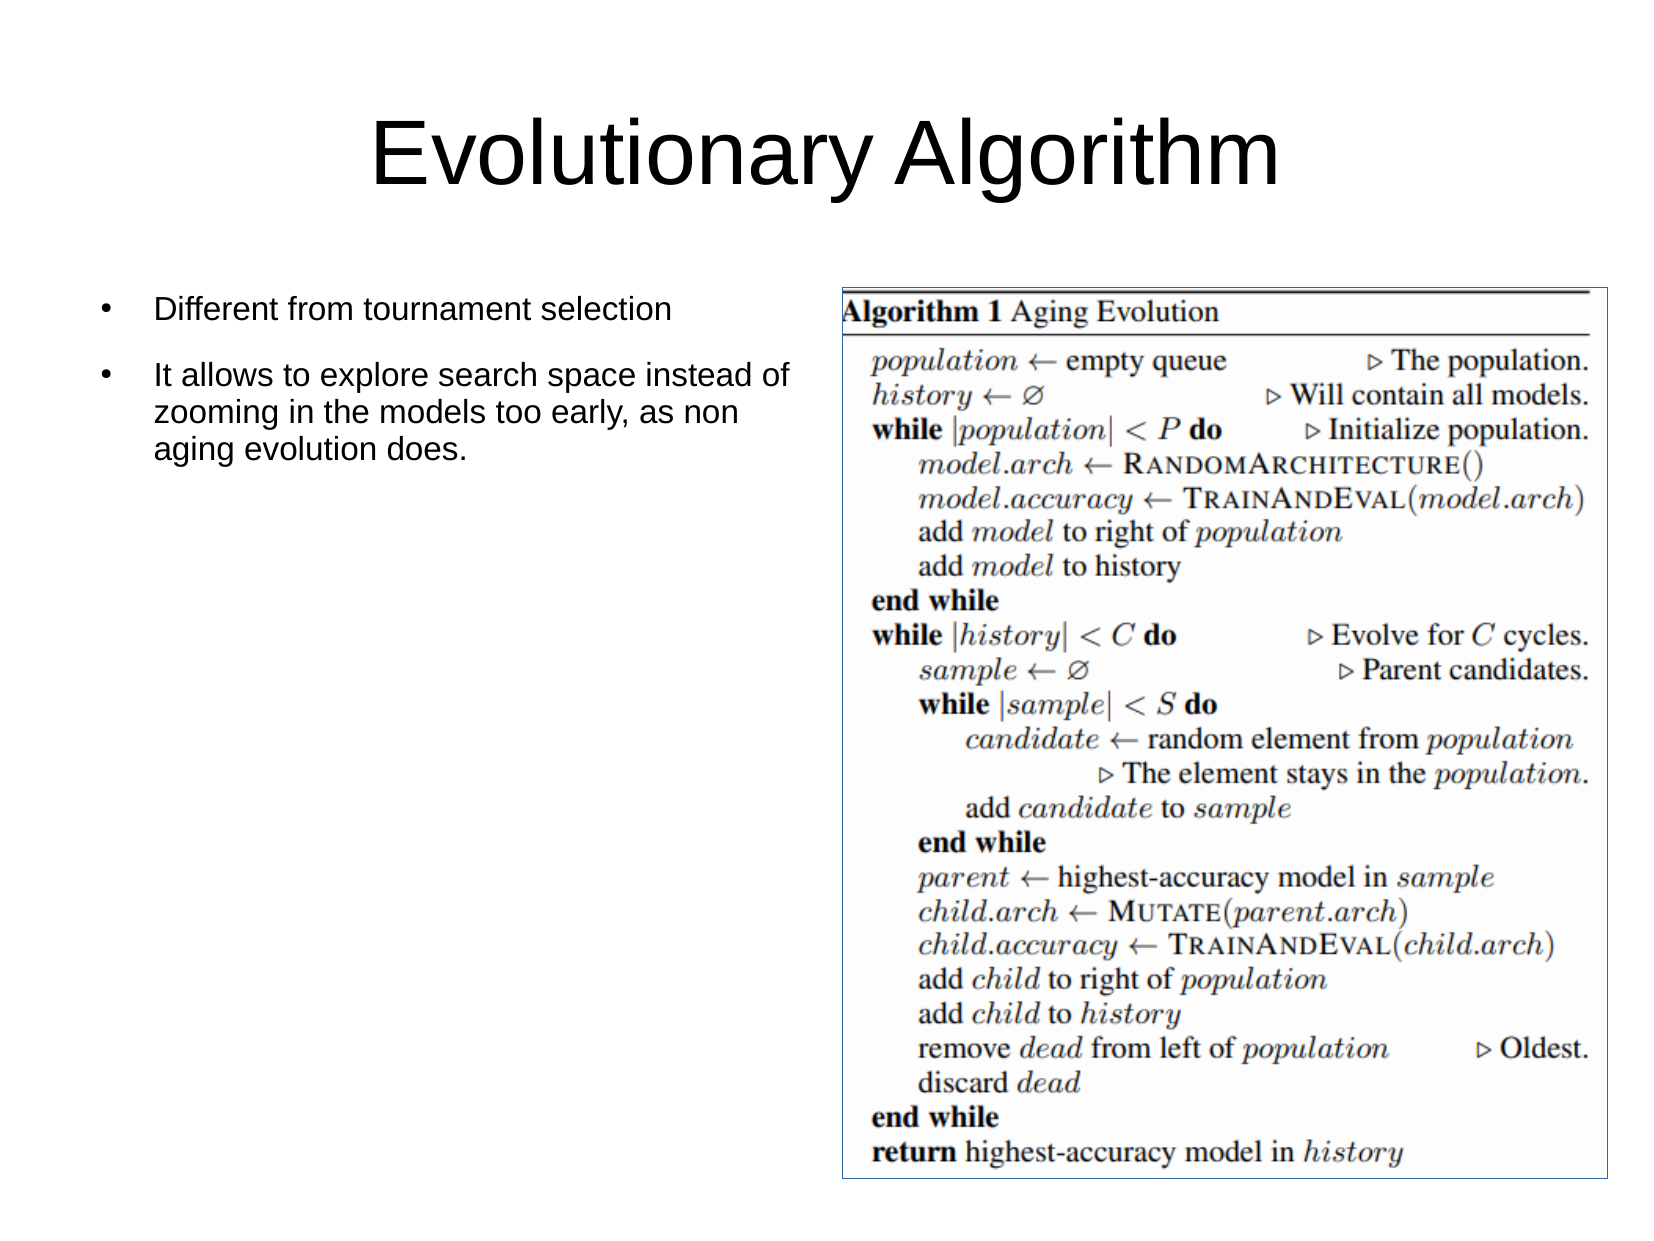

# Evolutionary Algorithm
Different from tournament selection
It allows to explore search space instead of zooming in the models too early, as non aging evolution does.